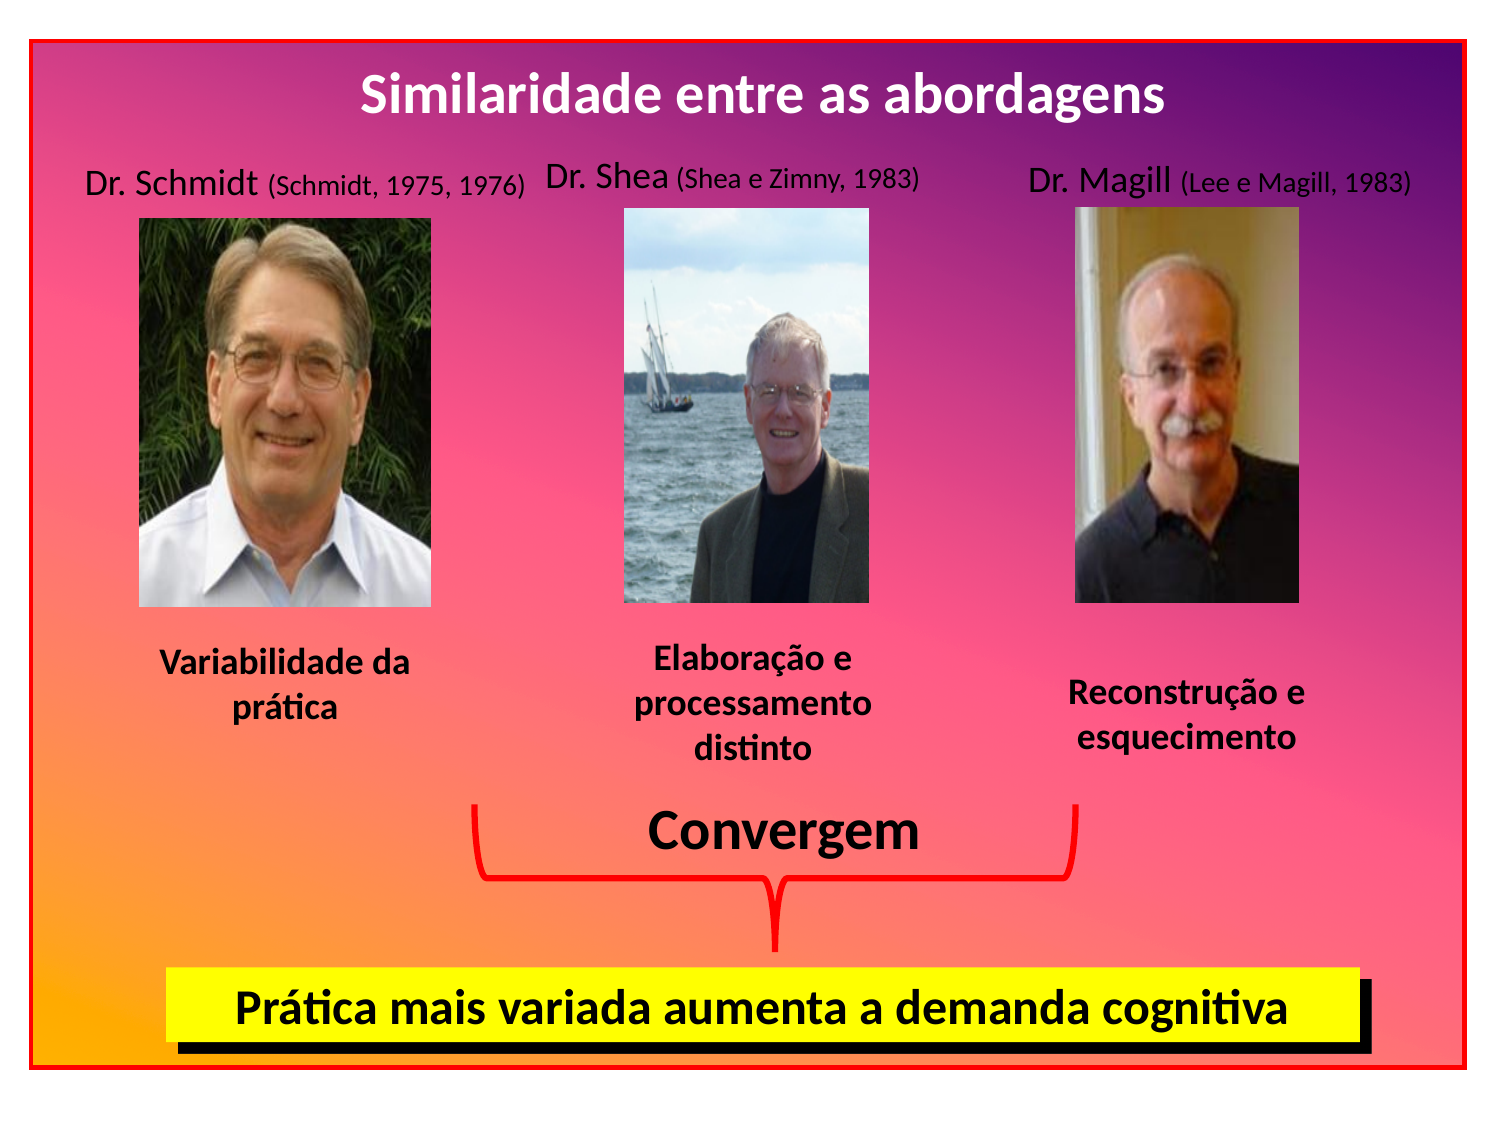

Similaridade entre as abordagens
Dr. Shea (Shea e Zimny, 1983)
Dr. Magill (Lee e Magill, 1983)
Dr. Schmidt (Schmidt, 1975, 1976)
Elaboração e processamento distinto
Variabilidade da prática
Reconstrução e esquecimento
Convergem
Prática mais variada aumenta a demanda cognitiva